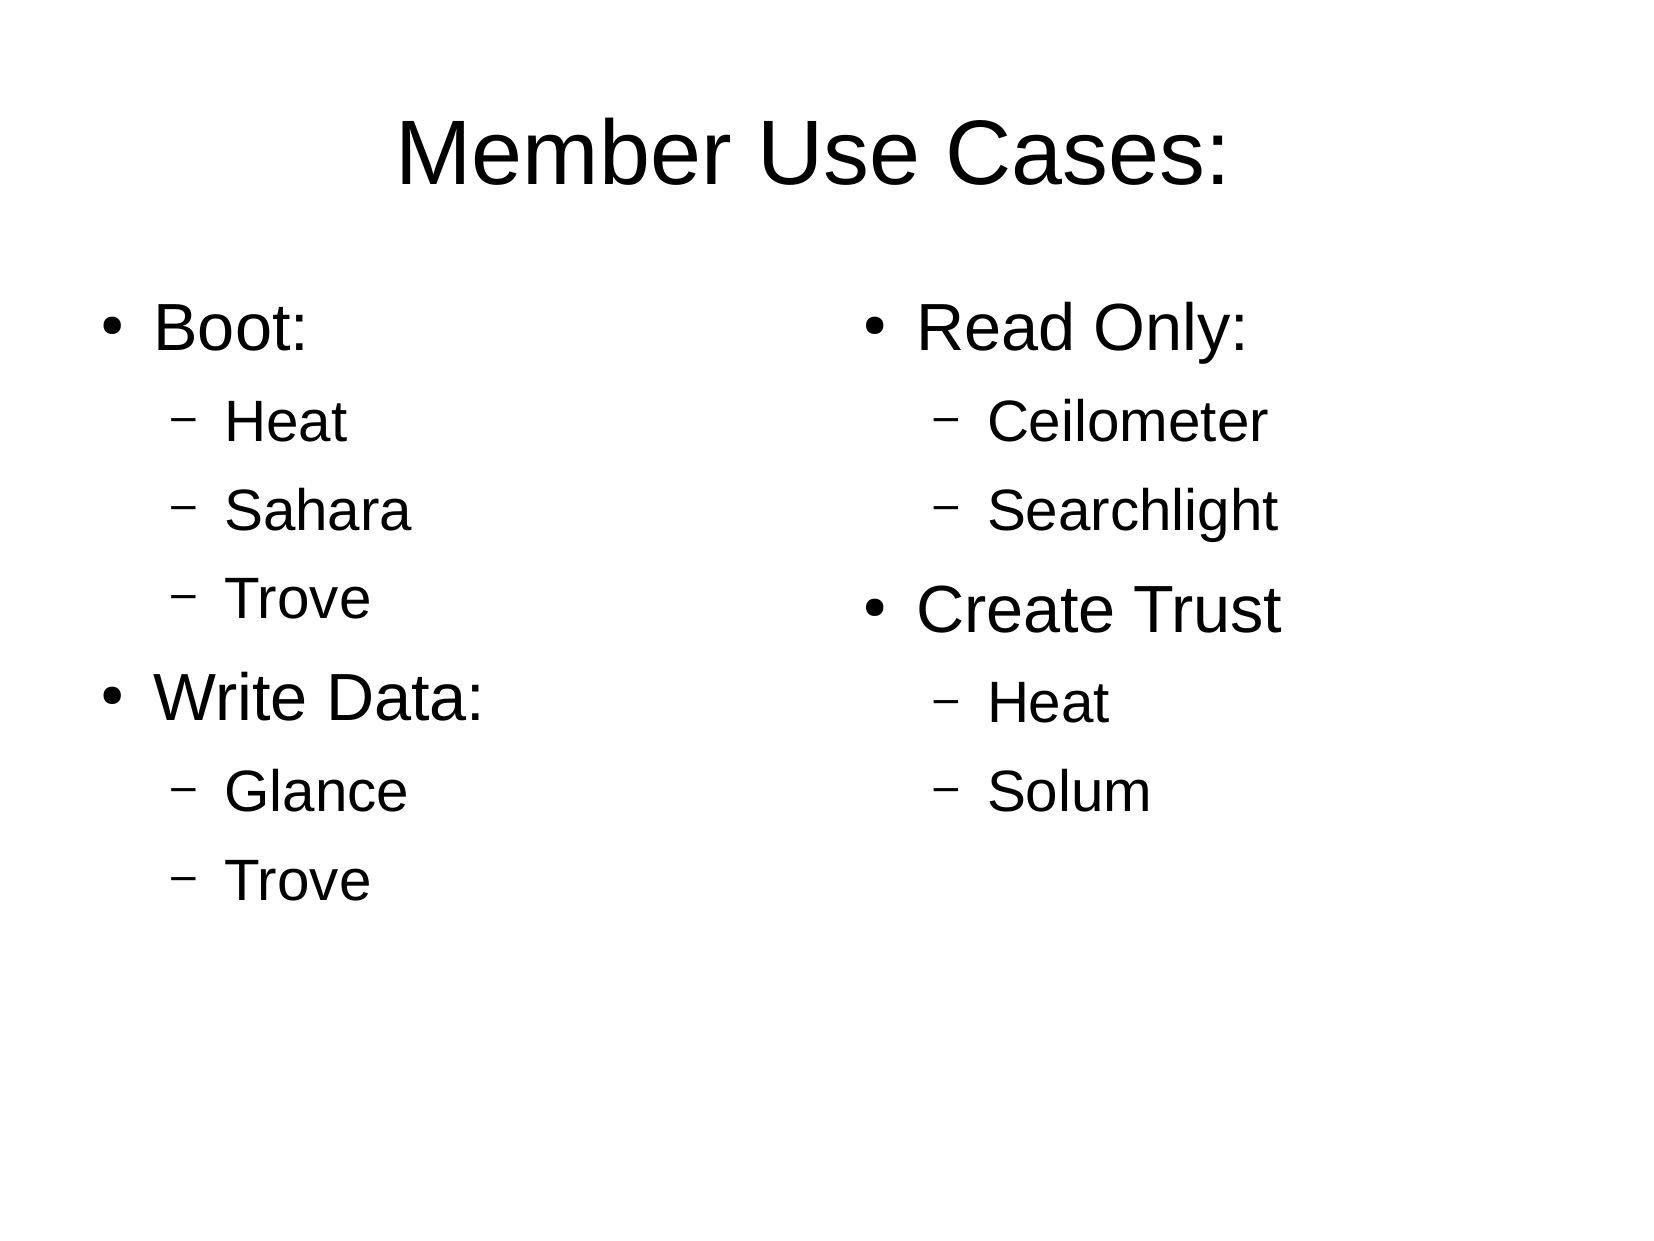

# Member Use Cases:
Boot:
Heat
Sahara
Trove
Write Data:
Glance
Trove
Read Only:
Ceilometer
Searchlight
Create Trust
Heat
Solum